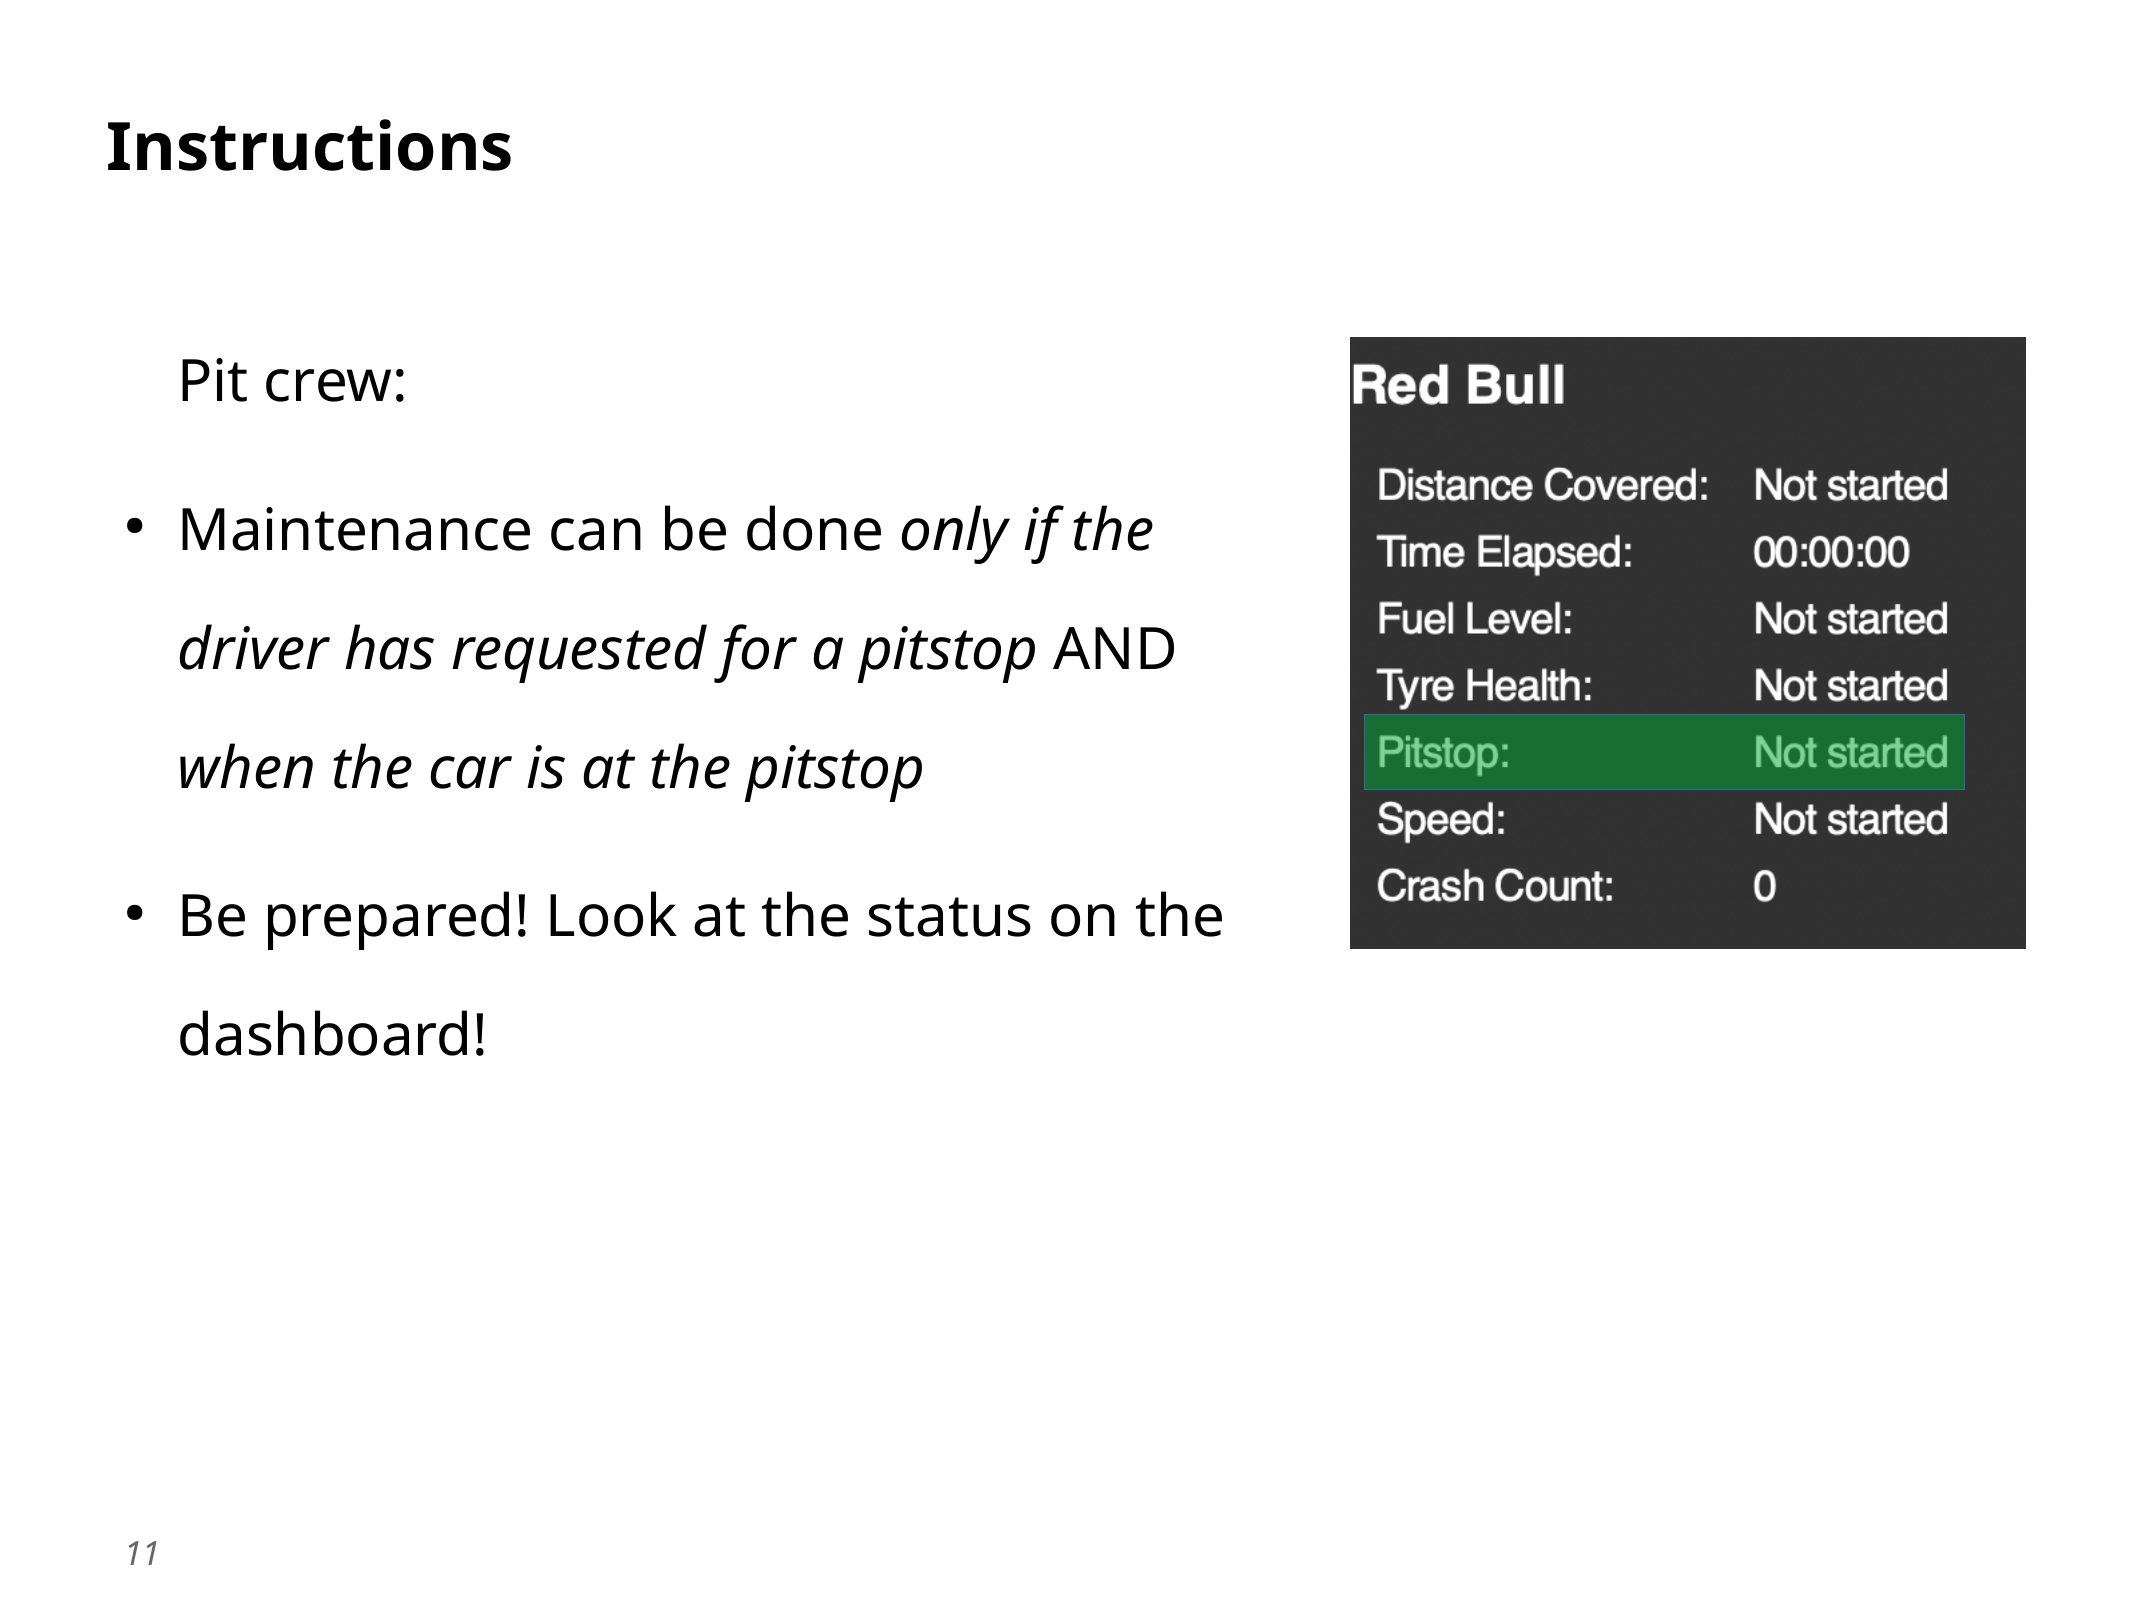

# Instructions
Pit crew:
Maintenance can be done only if the driver has requested for a pitstop AND when the car is at the pitstop
Be prepared! Look at the status on the dashboard!